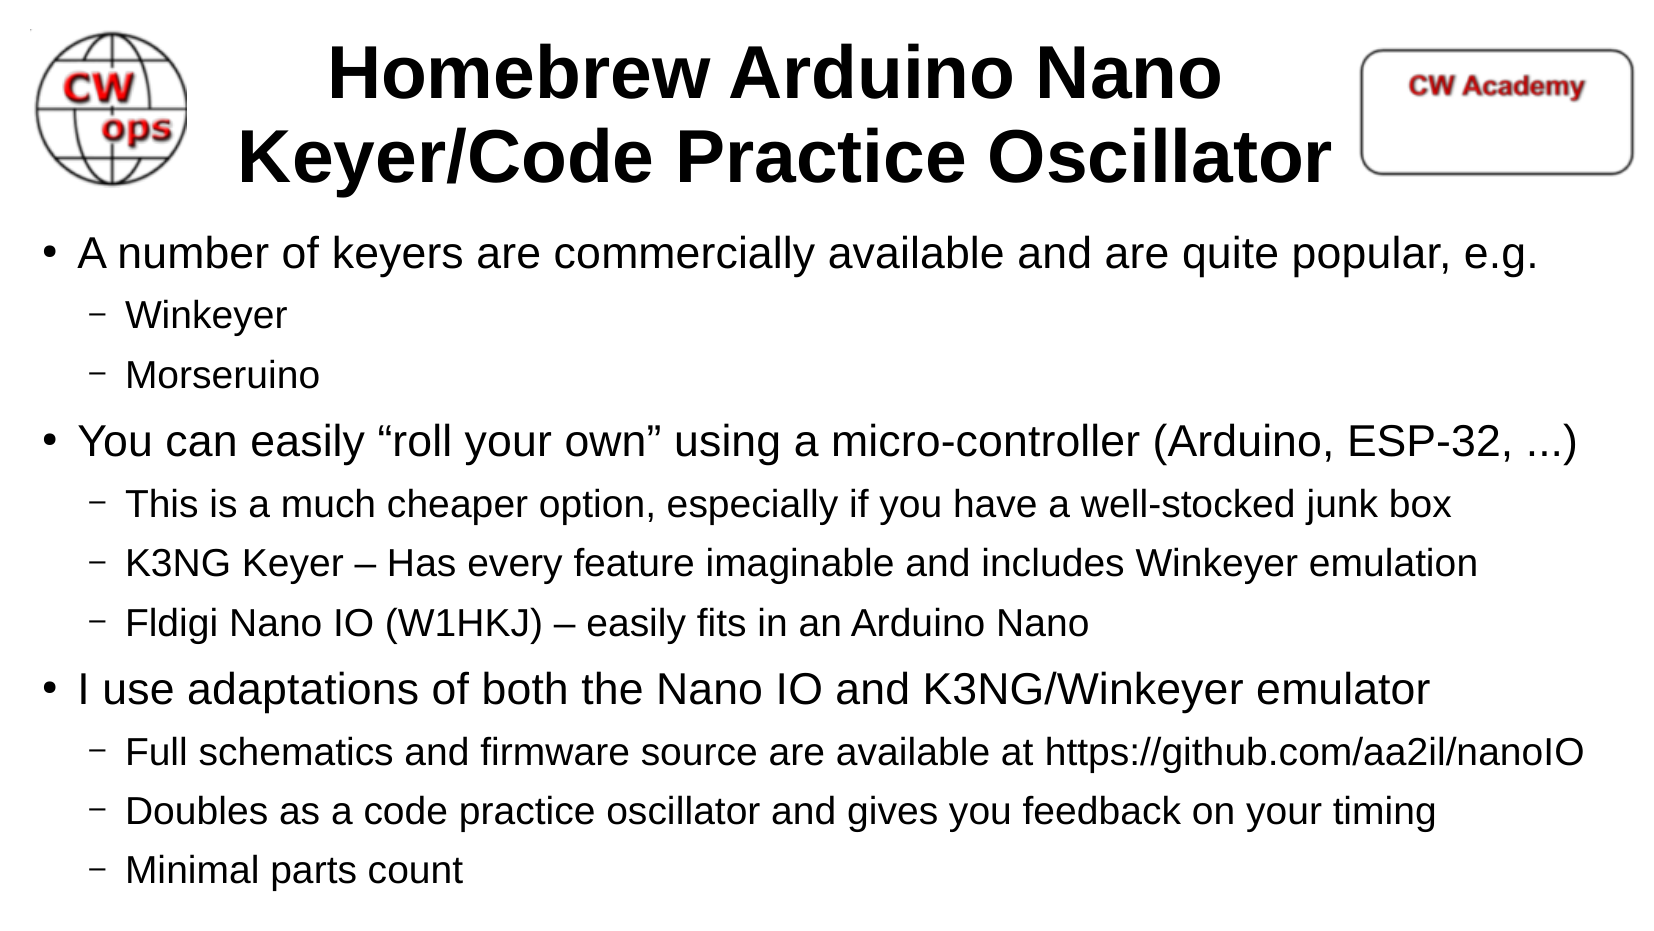

# Homebrew Arduino Nano Keyer/Code Practice Oscillator
A number of keyers are commercially available and are quite popular, e.g.
Winkeyer
Morseruino
You can easily “roll your own” using a micro-controller (Arduino, ESP-32, ...)
This is a much cheaper option, especially if you have a well-stocked junk box
K3NG Keyer – Has every feature imaginable and includes Winkeyer emulation
Fldigi Nano IO (W1HKJ) – easily fits in an Arduino Nano
I use adaptations of both the Nano IO and K3NG/Winkeyer emulator
Full schematics and firmware source are available at https://github.com/aa2il/nanoIO
Doubles as a code practice oscillator and gives you feedback on your timing
Minimal parts count